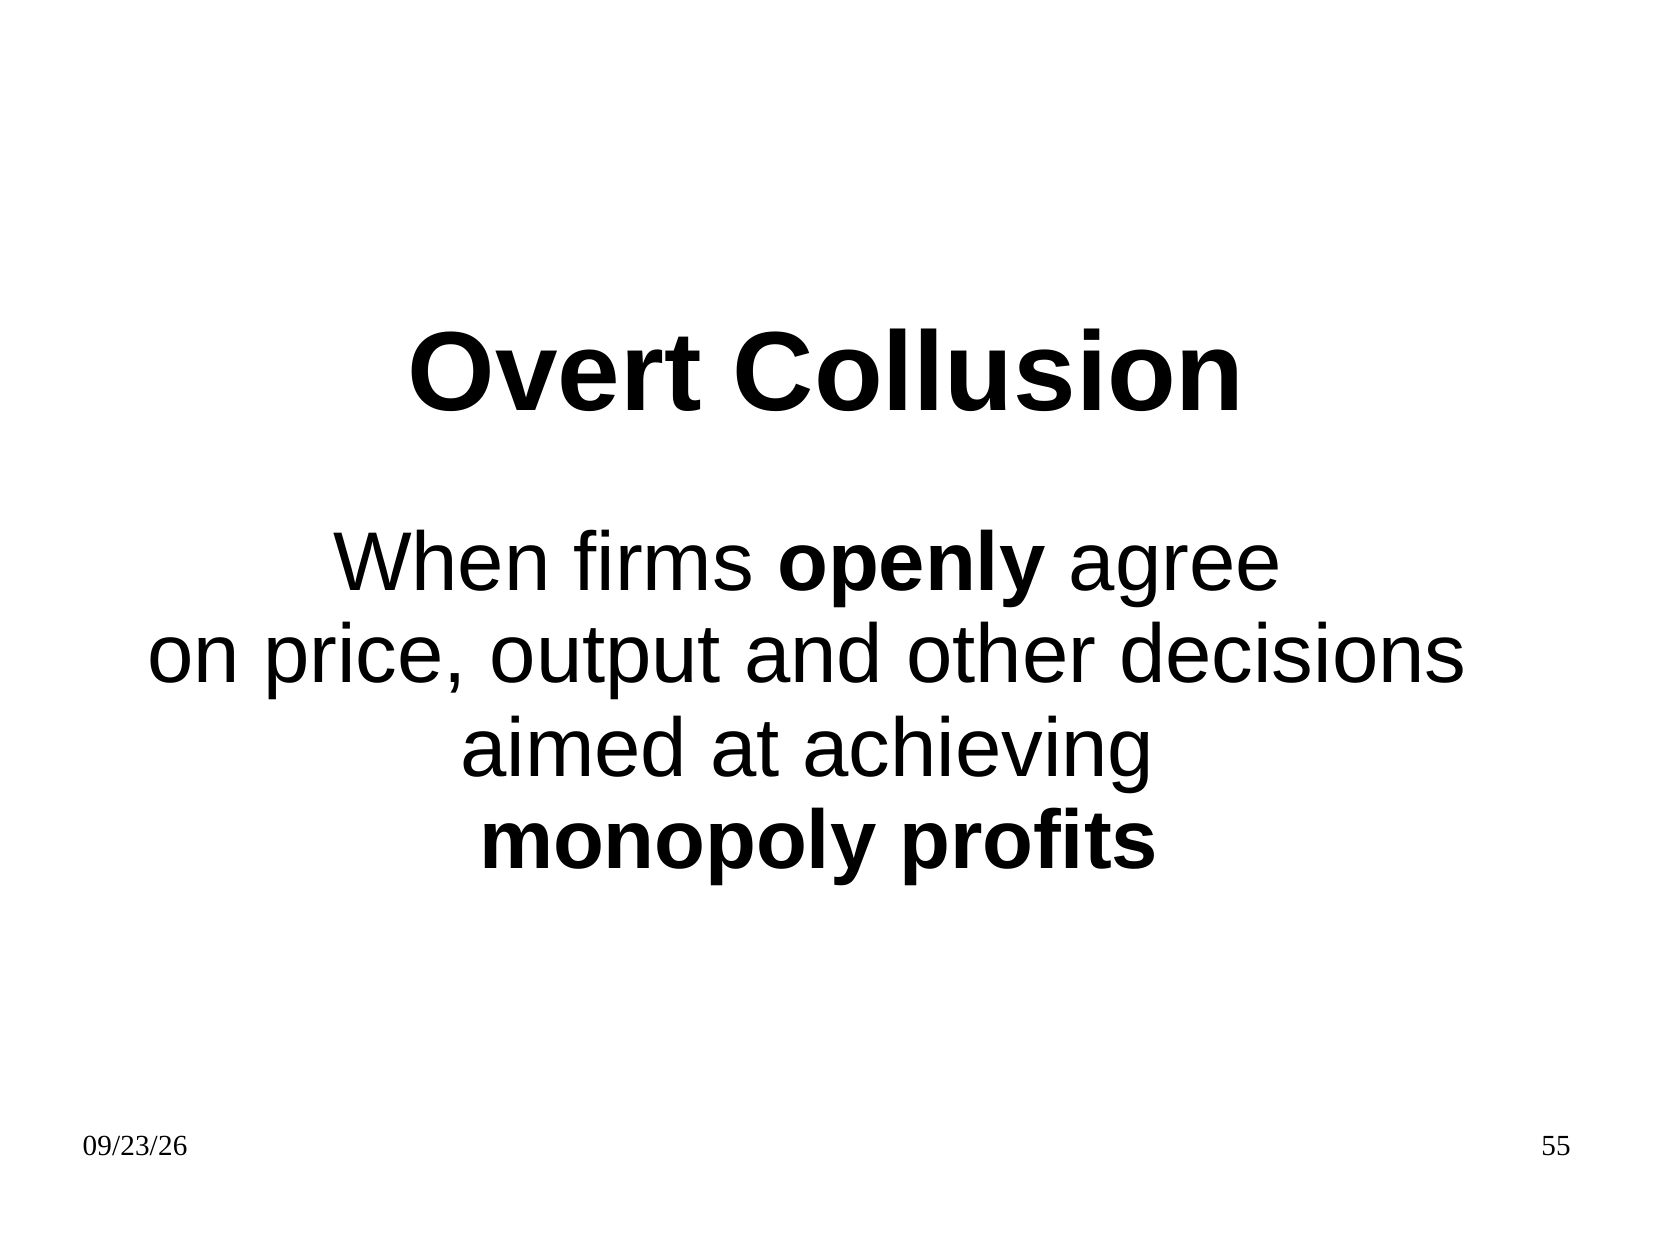

# Overt Collusion
When firms openly agree
on price, output and other decisions
aimed at achieving
monopoly profits
55